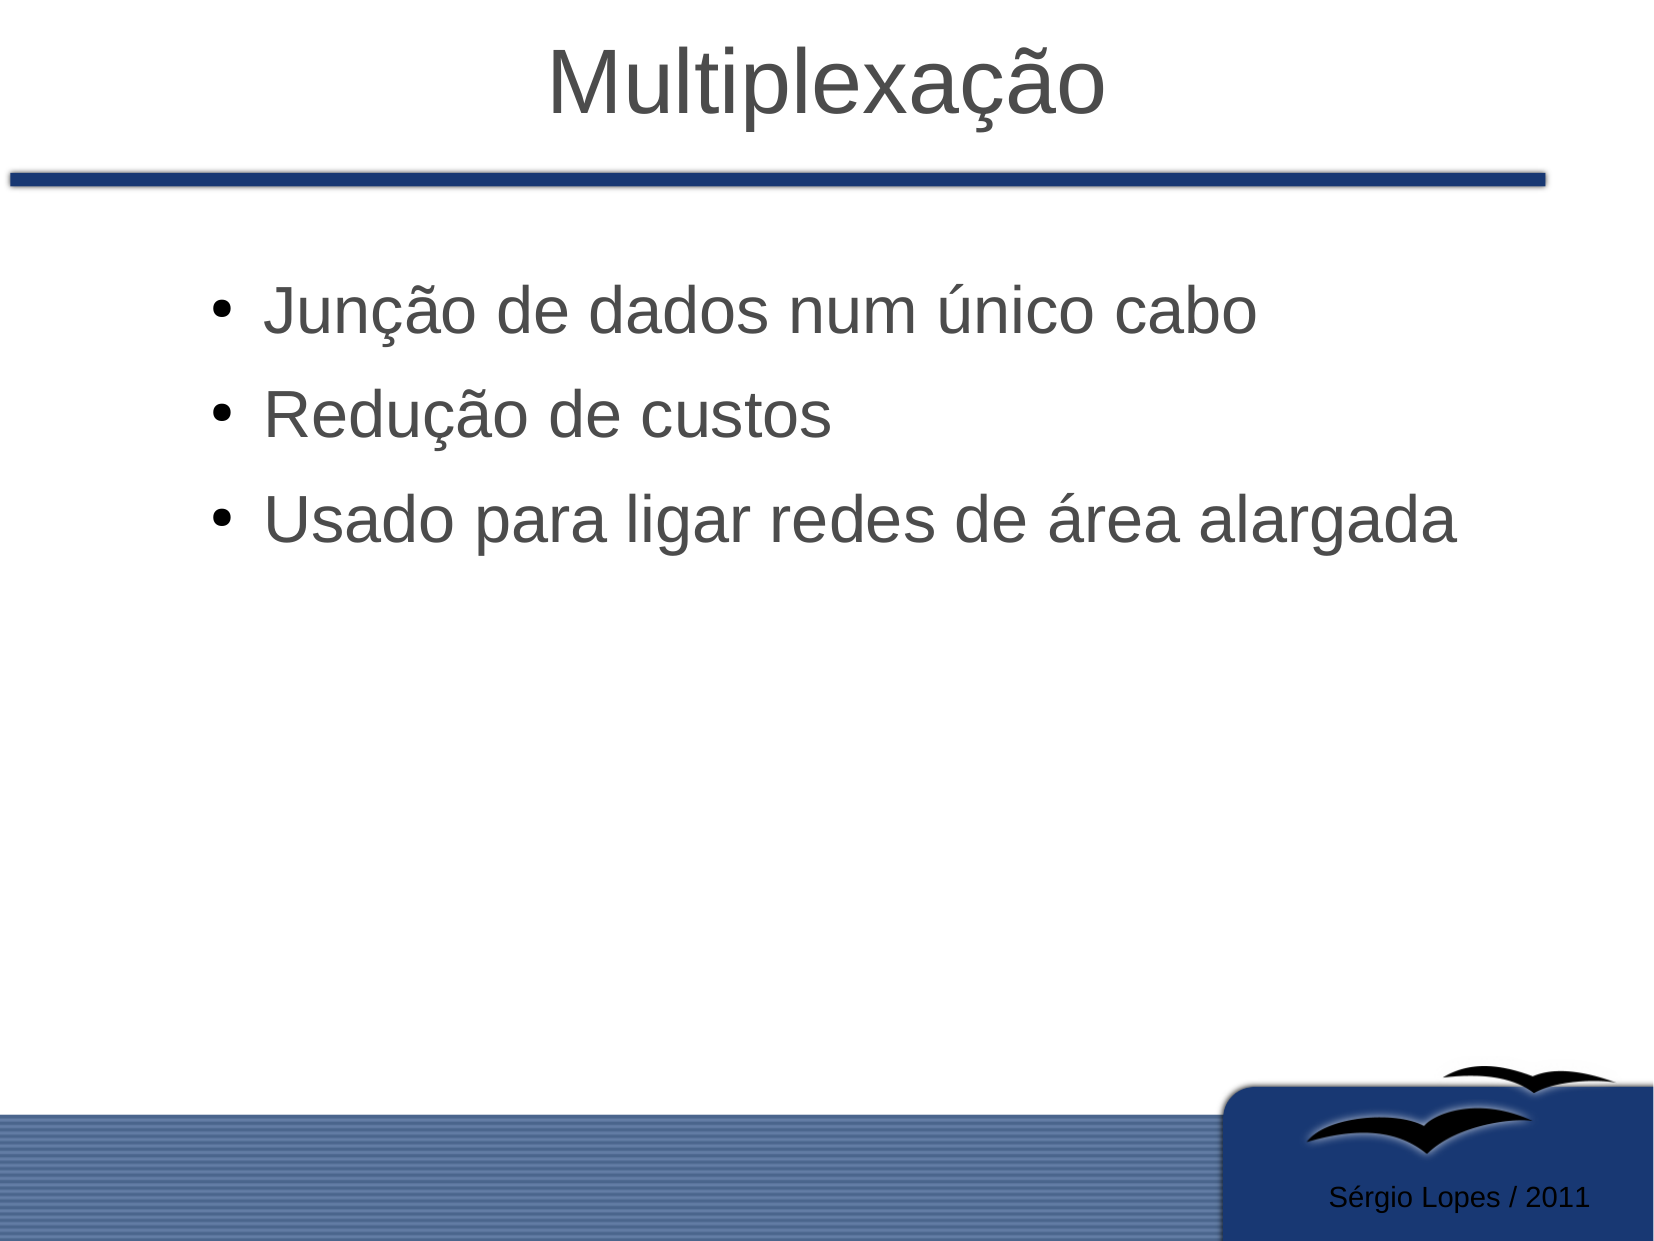

# Multiplexação
Junção de dados num único cabo
Redução de custos
Usado para ligar redes de área alargada
Sérgio Lopes / 2011